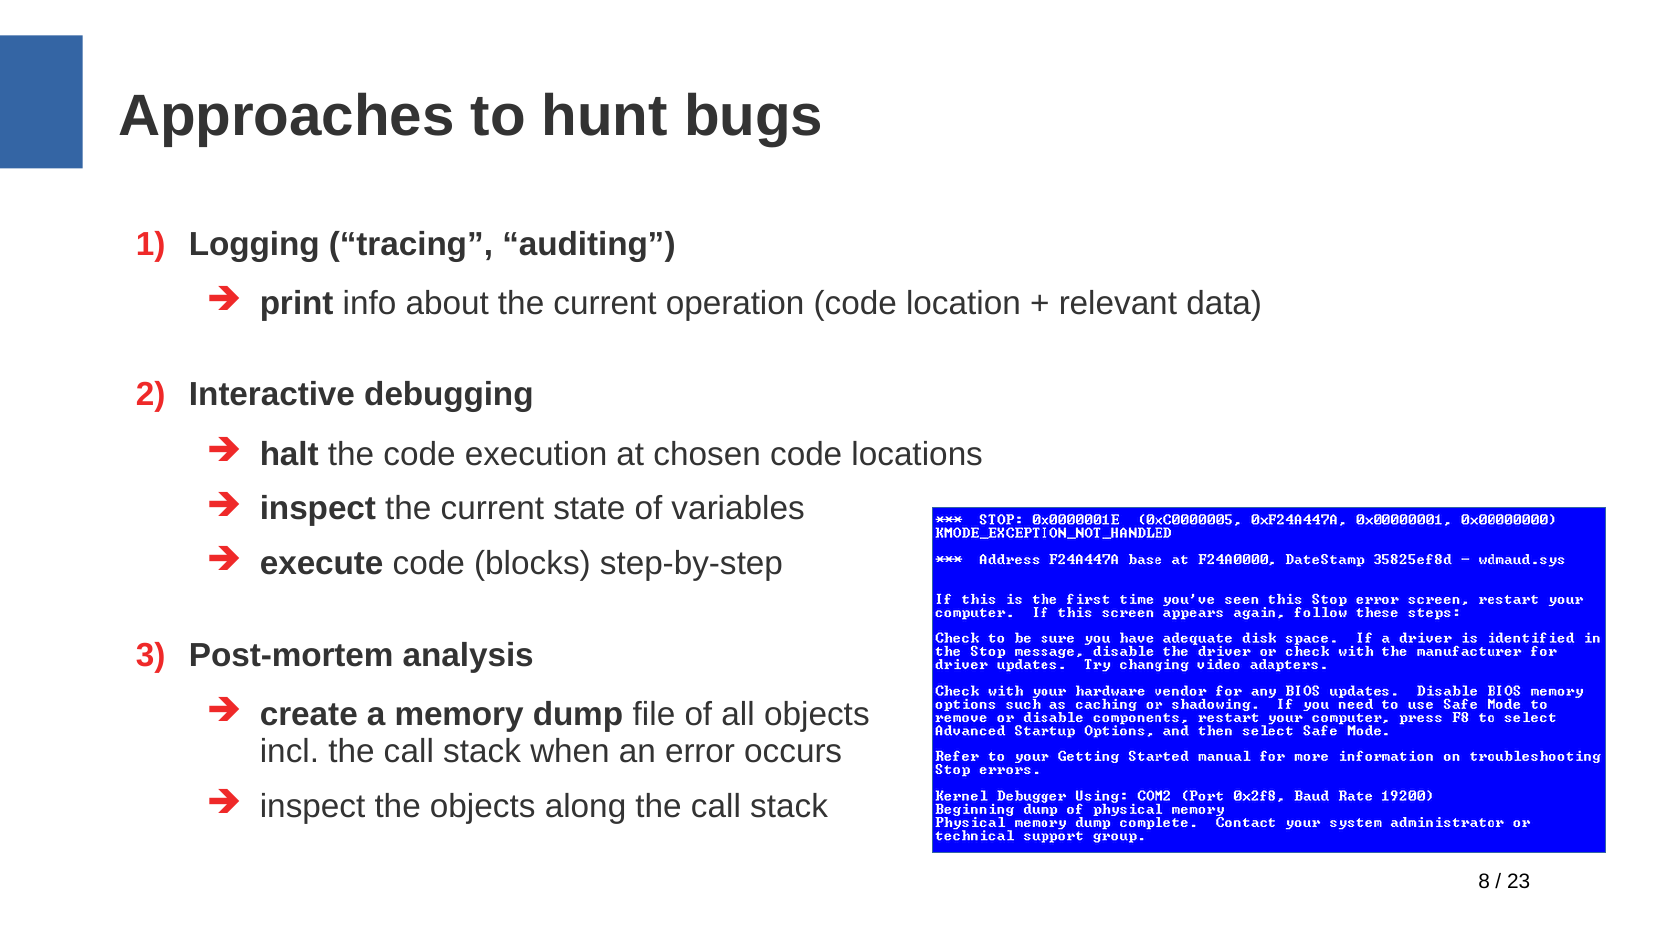

# Approaches to hunt bugs
Logging (“tracing”, “auditing”)
print info about the current operation (code location + relevant data)
Interactive debugging
halt the code execution at chosen code locations
inspect the current state of variables
execute code (blocks) step-by-step
Post-mortem analysis
create a memory dump file of all objects
incl. the call stack when an error occurs
inspect the objects along the call stack
8